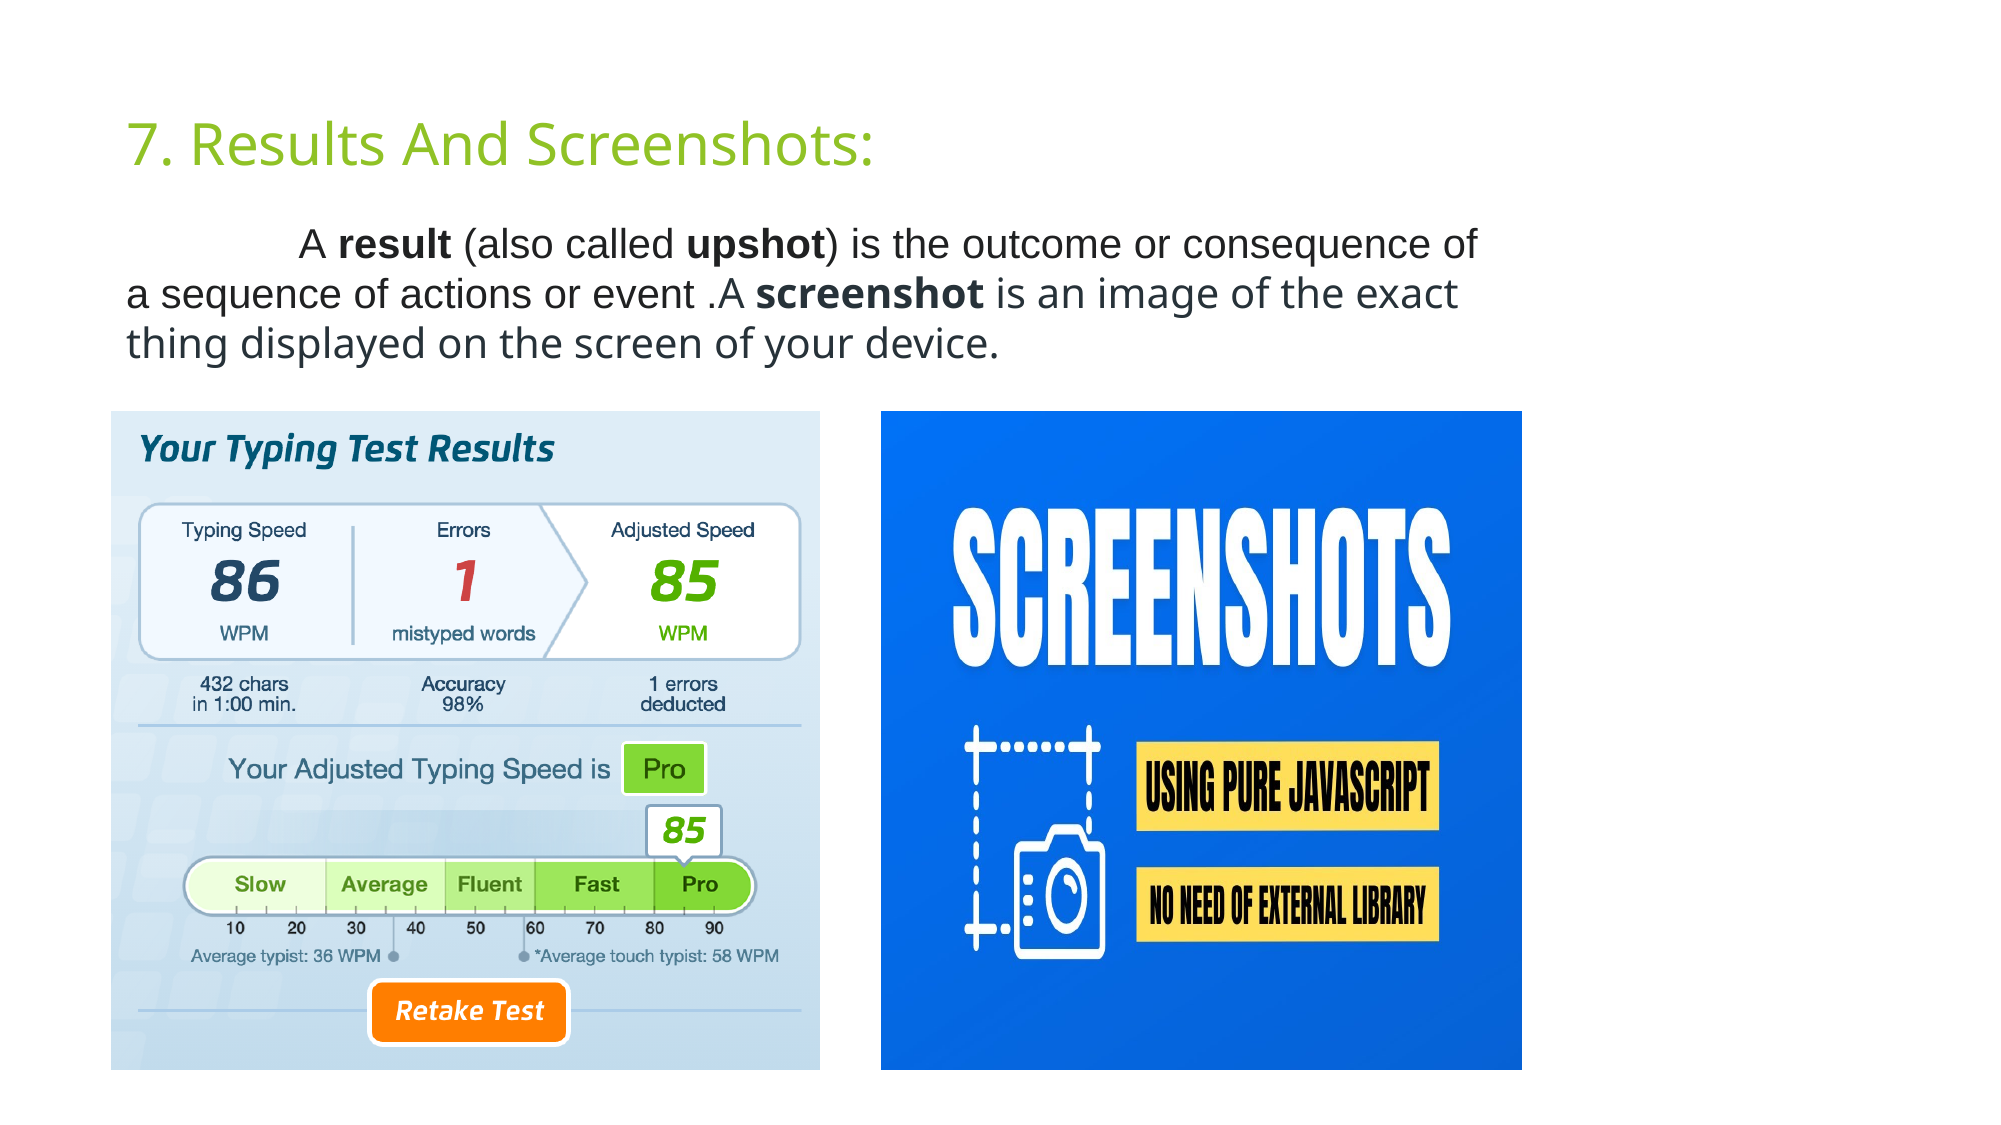

# 7. Results And Screenshots:
 A result (also called upshot) is the outcome or consequence of a sequence of actions or event .A screenshot is an image of the exact thing displayed on the screen of your device.